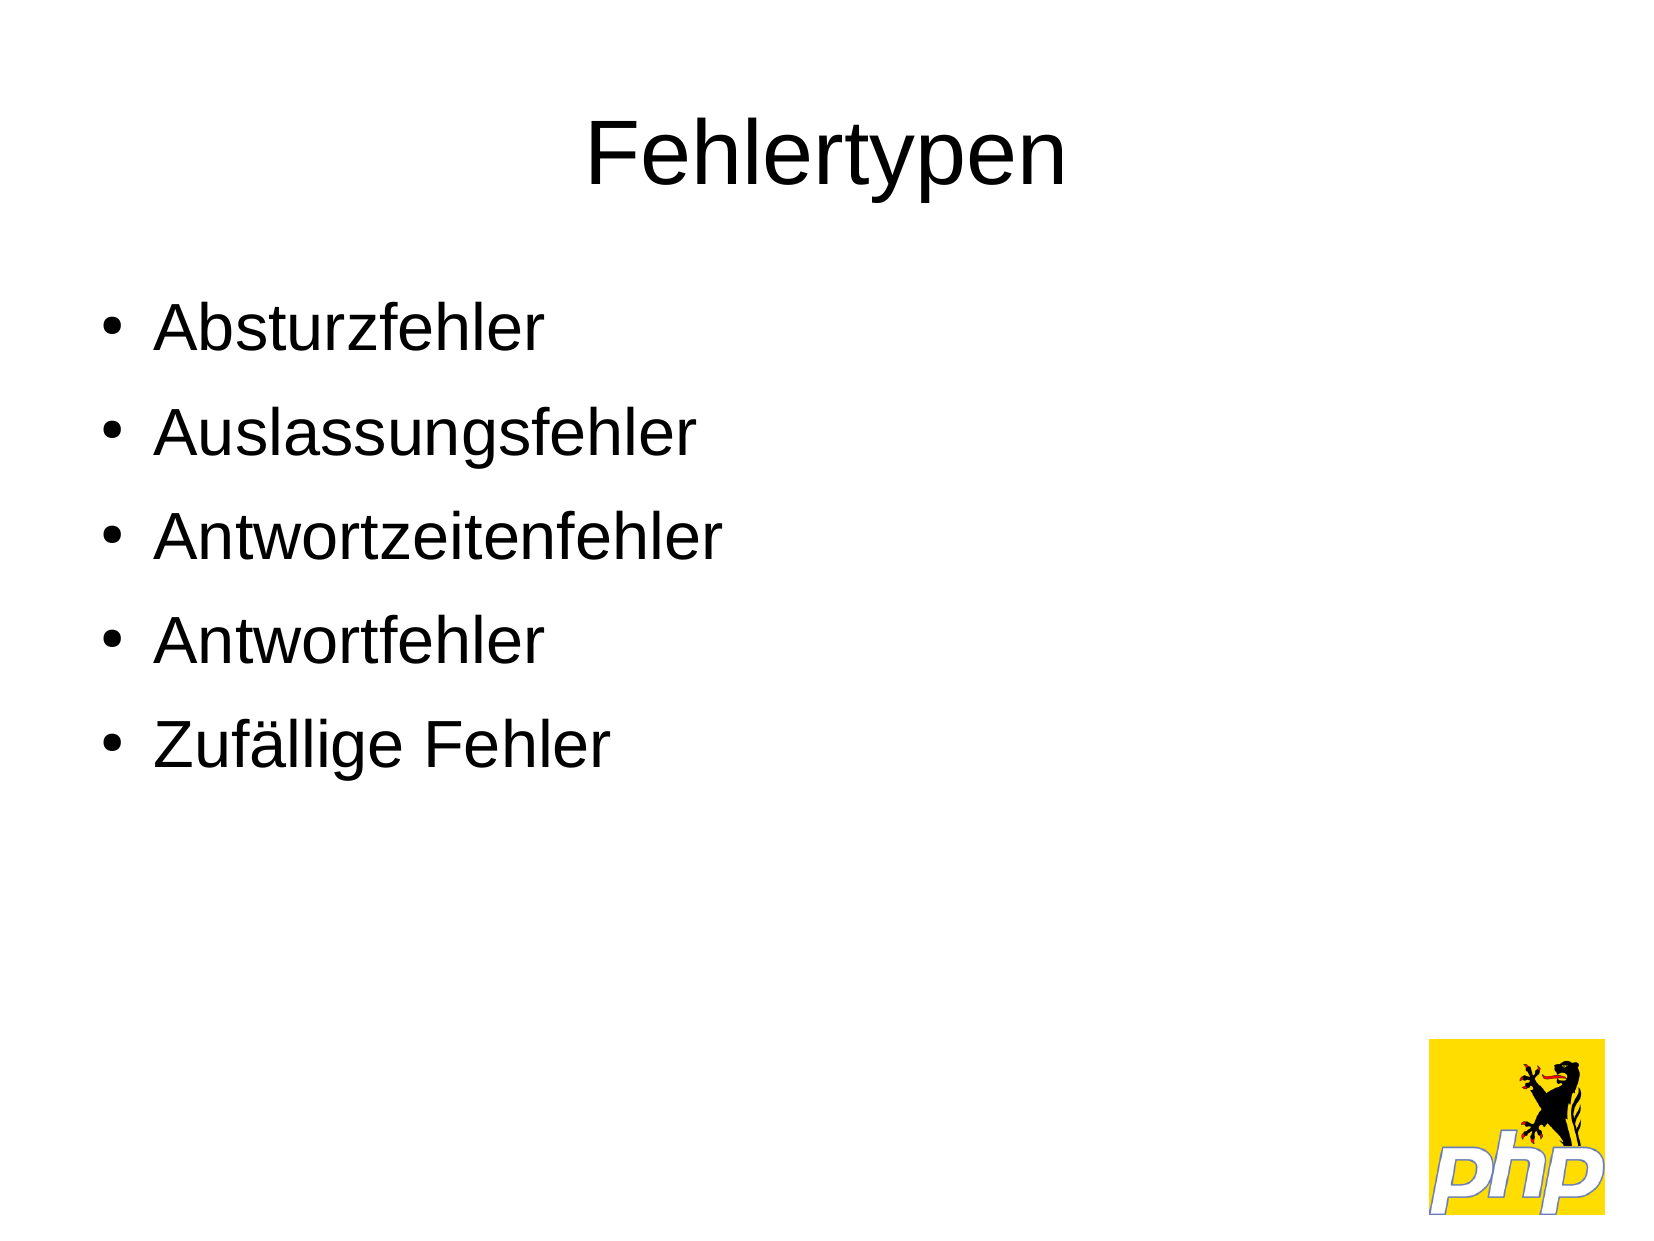

# Fehlertypen
Absturzfehler
Auslassungsfehler
Antwortzeitenfehler
Antwortfehler
Zufällige Fehler